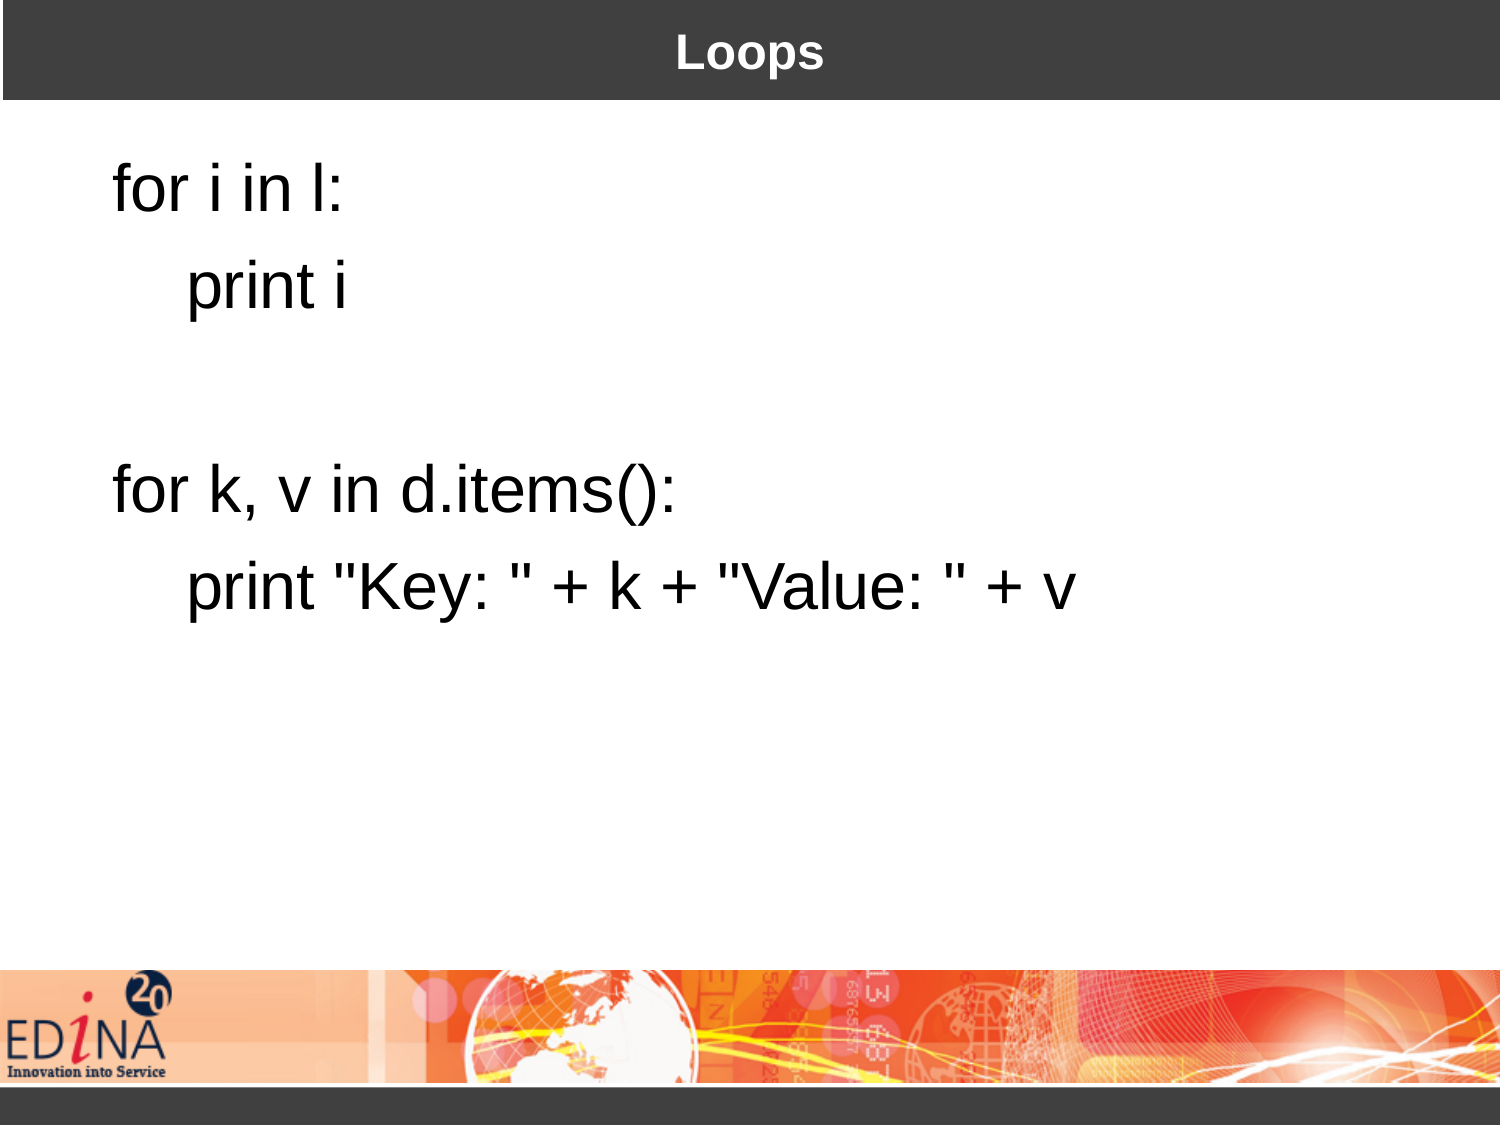

# Loops
for i in l:
 print i
for k, v in d.items():
 print "Key: " + k + "Value: " + v